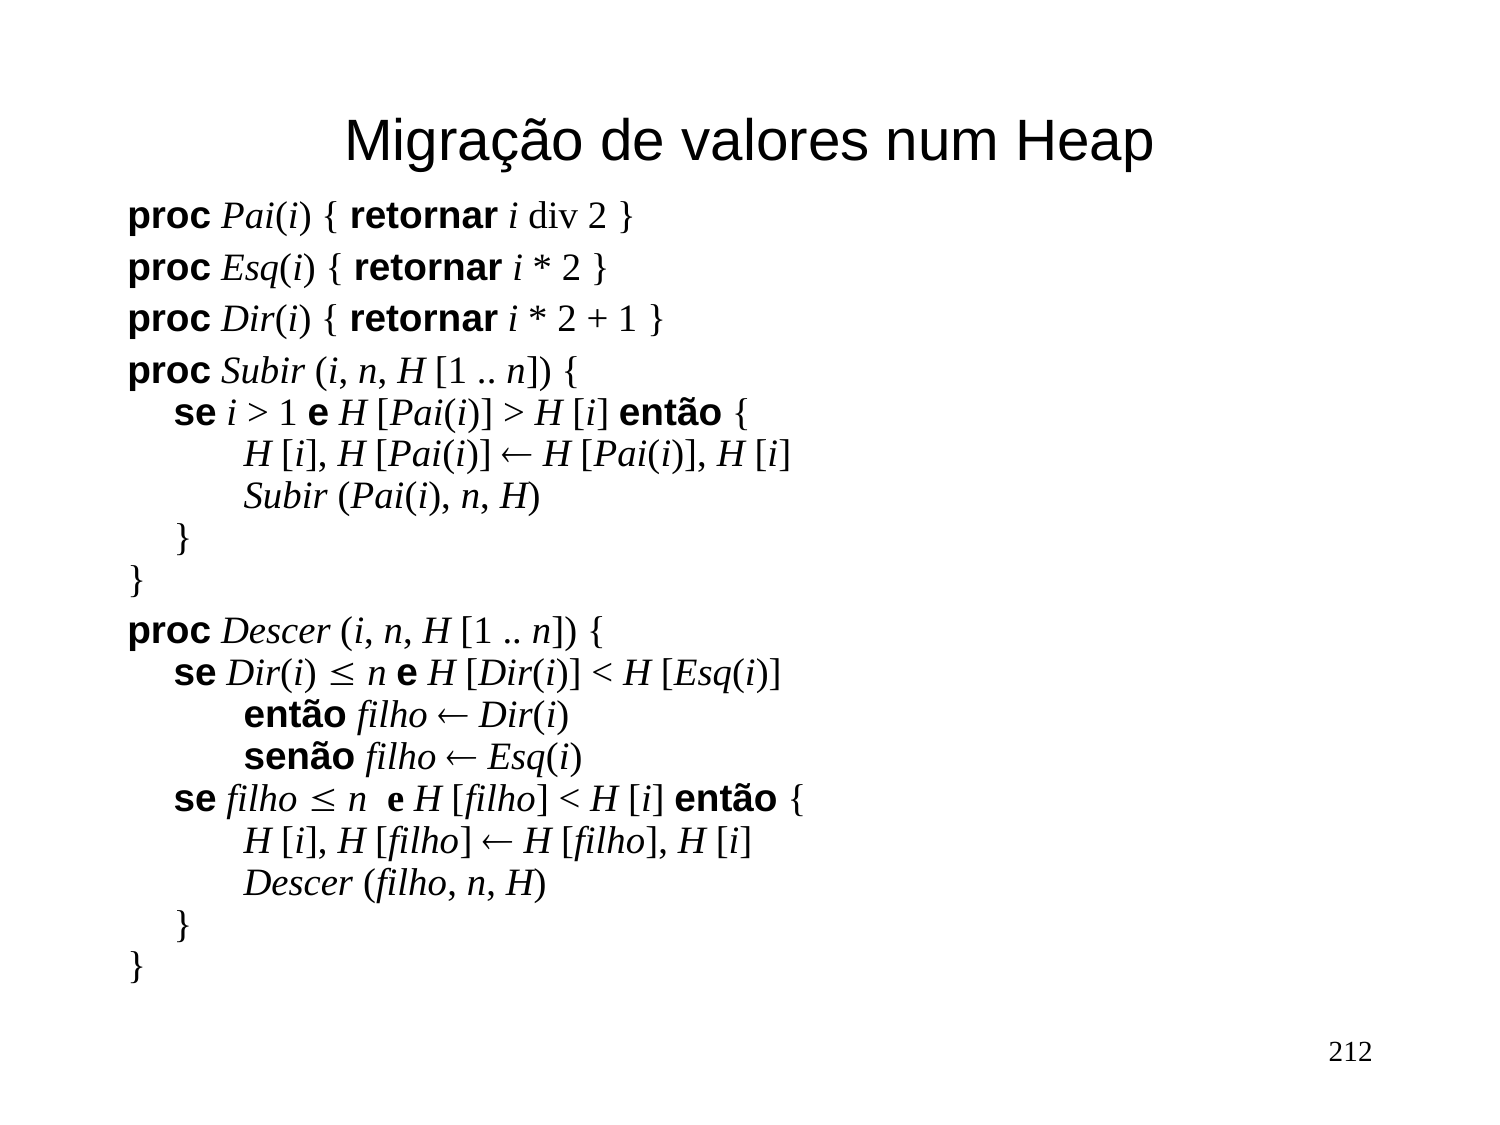

# Migração de valores num Heap
proc Pai(i) { retornar i div 2 }
proc Esq(i) { retornar i * 2 }
proc Dir(i) { retornar i * 2 + 1 }
proc Subir (i, n, H [1 .. n]) {
 se i > 1 e H [Pai(i)] > H [i] então {
 H [i], H [Pai(i)]  H [Pai(i)], H [i]
 Subir (Pai(i), n, H)
 }
}
proc Descer (i, n, H [1 .. n]) {
 se Dir(i)  n e H [Dir(i)] < H [Esq(i)]
 então filho  Dir(i)
 senão filho  Esq(i)
 se filho  n e H [filho] < H [i] então {
 H [i], H [filho]  H [filho], H [i]
 Descer (filho, n, H)
 }
}
212